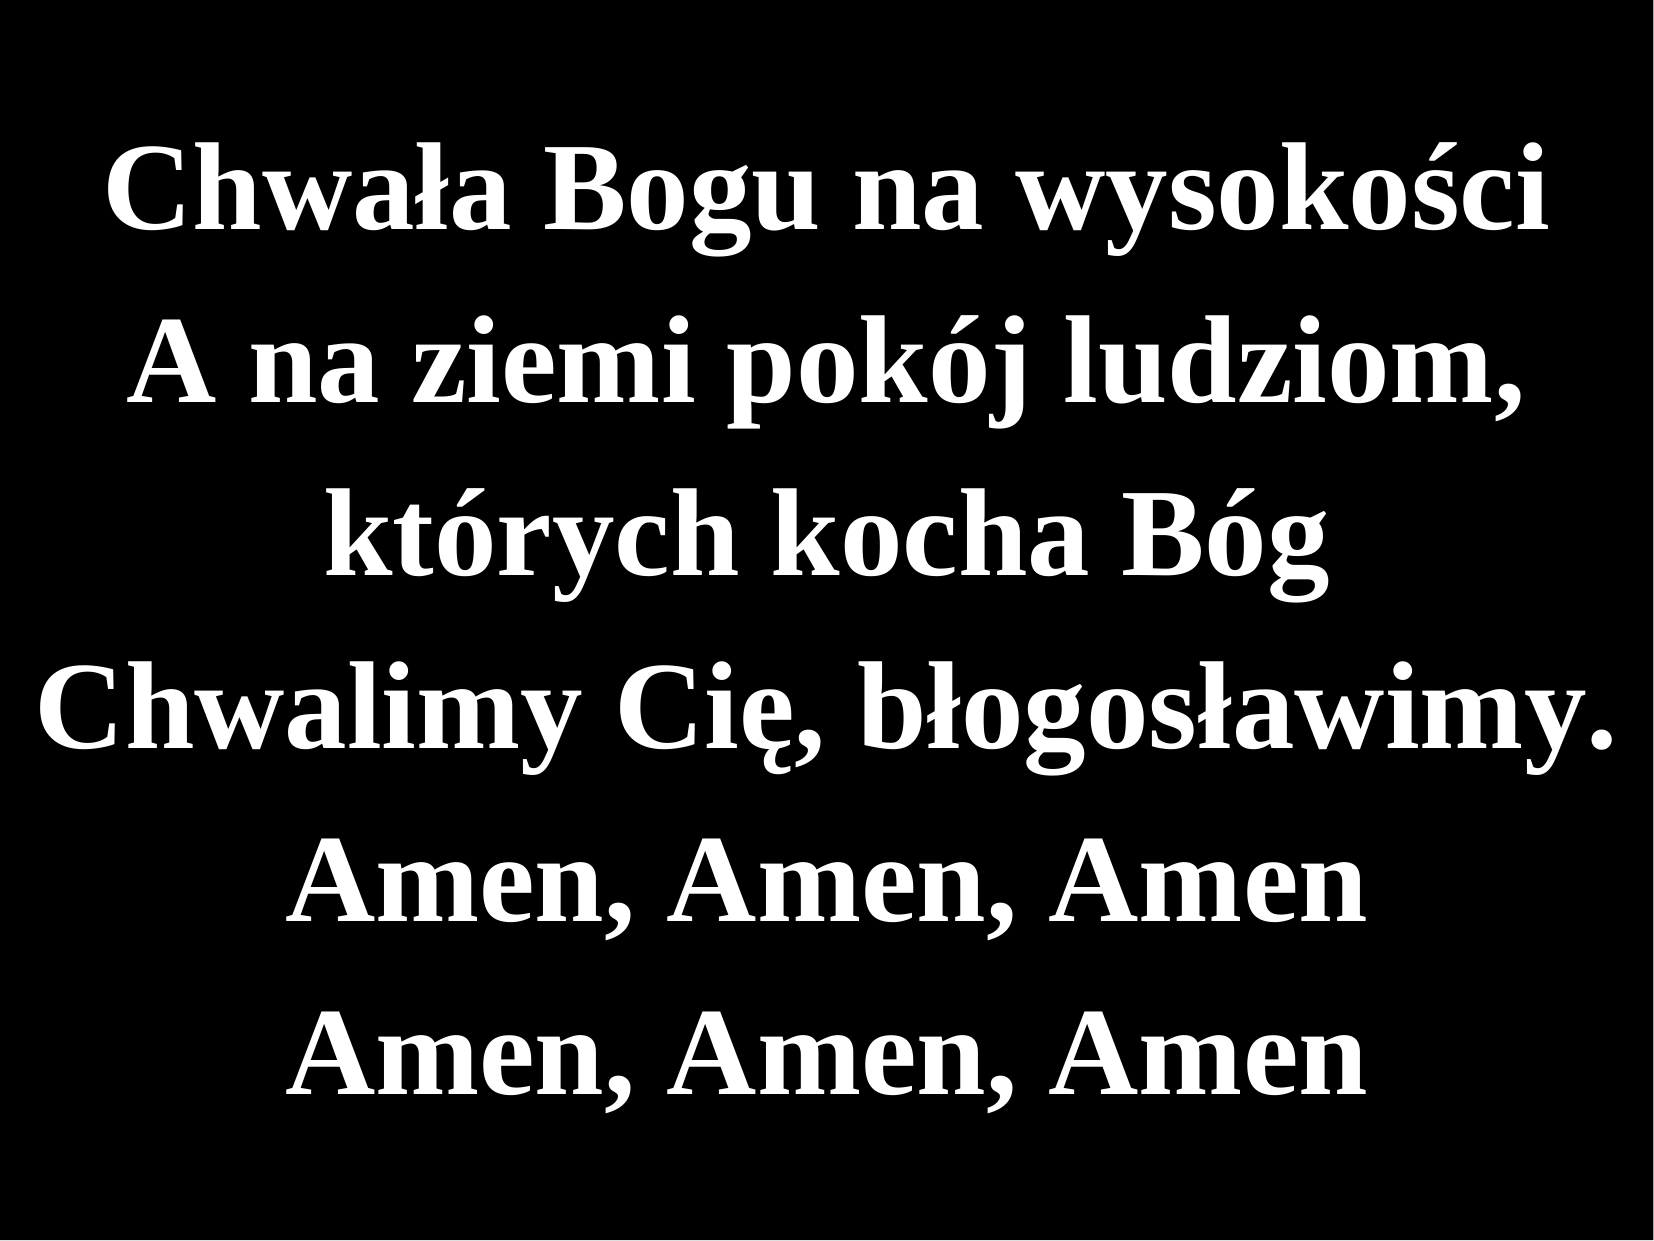

# Chwała Bogu na wysokości ppp A na ziemi pokój ludziom, ppp których kocha Bóg ppp Chwalimy Cię, błogosławimy. ppp Amen, Amen, Amen ppp Amen, Amen, Amen